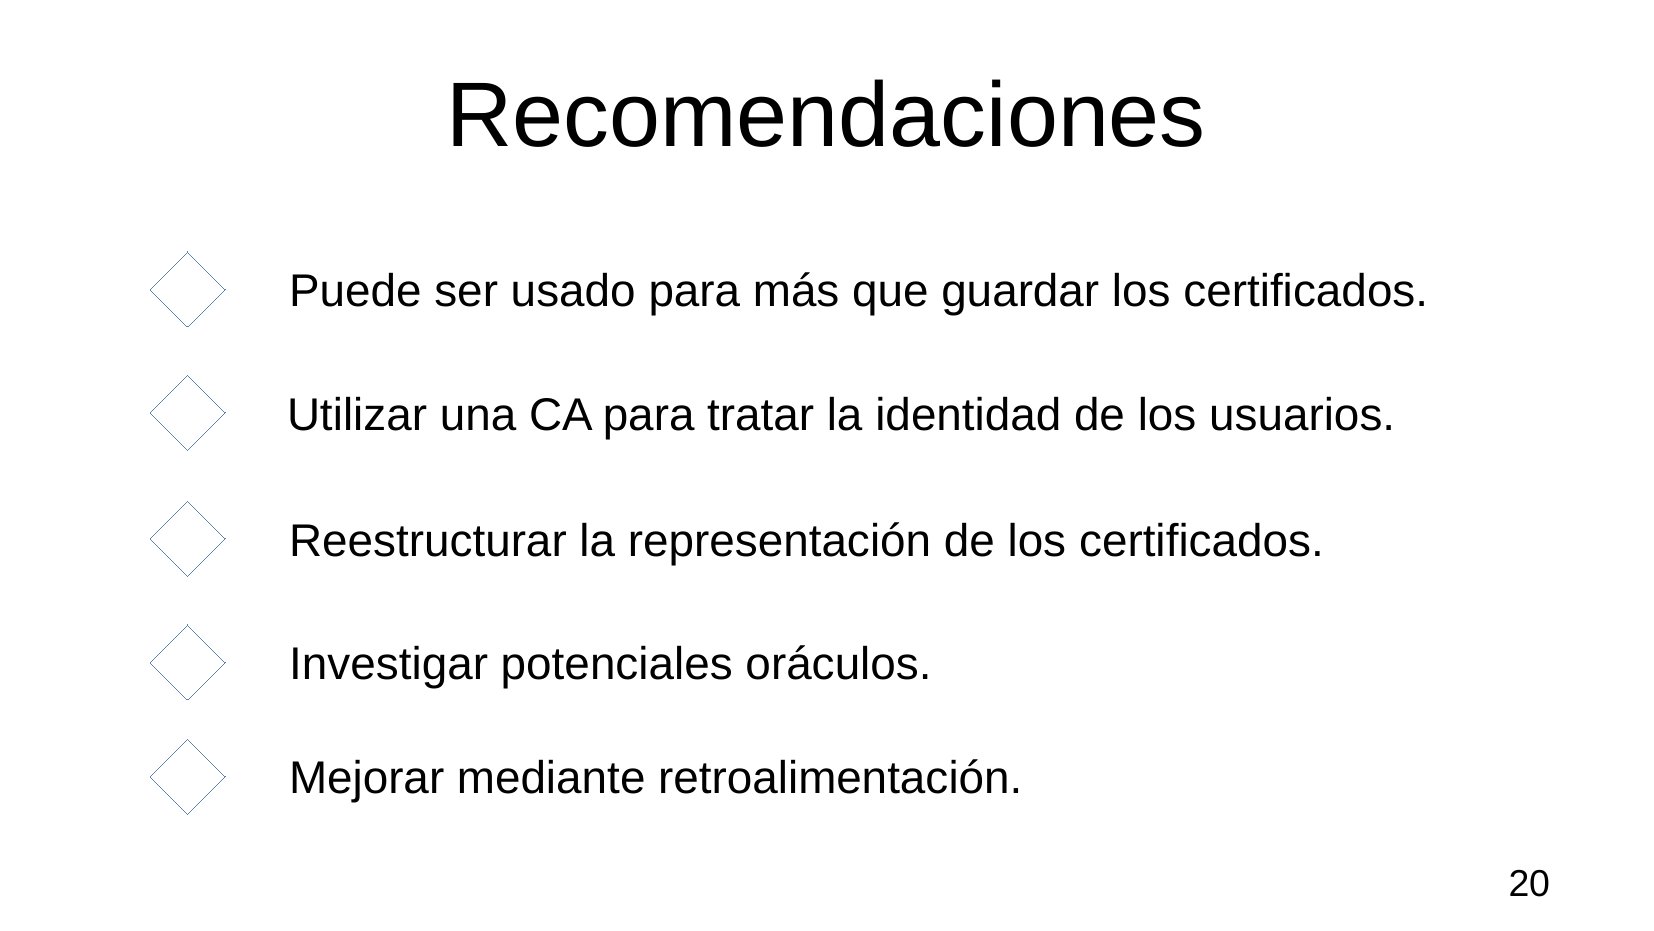

# Recomendaciones
Puede ser usado para más que guardar los certificados.
Utilizar una CA para tratar la identidad de los usuarios.
Reestructurar la representación de los certificados.
Investigar potenciales oráculos.
Mejorar mediante retroalimentación.